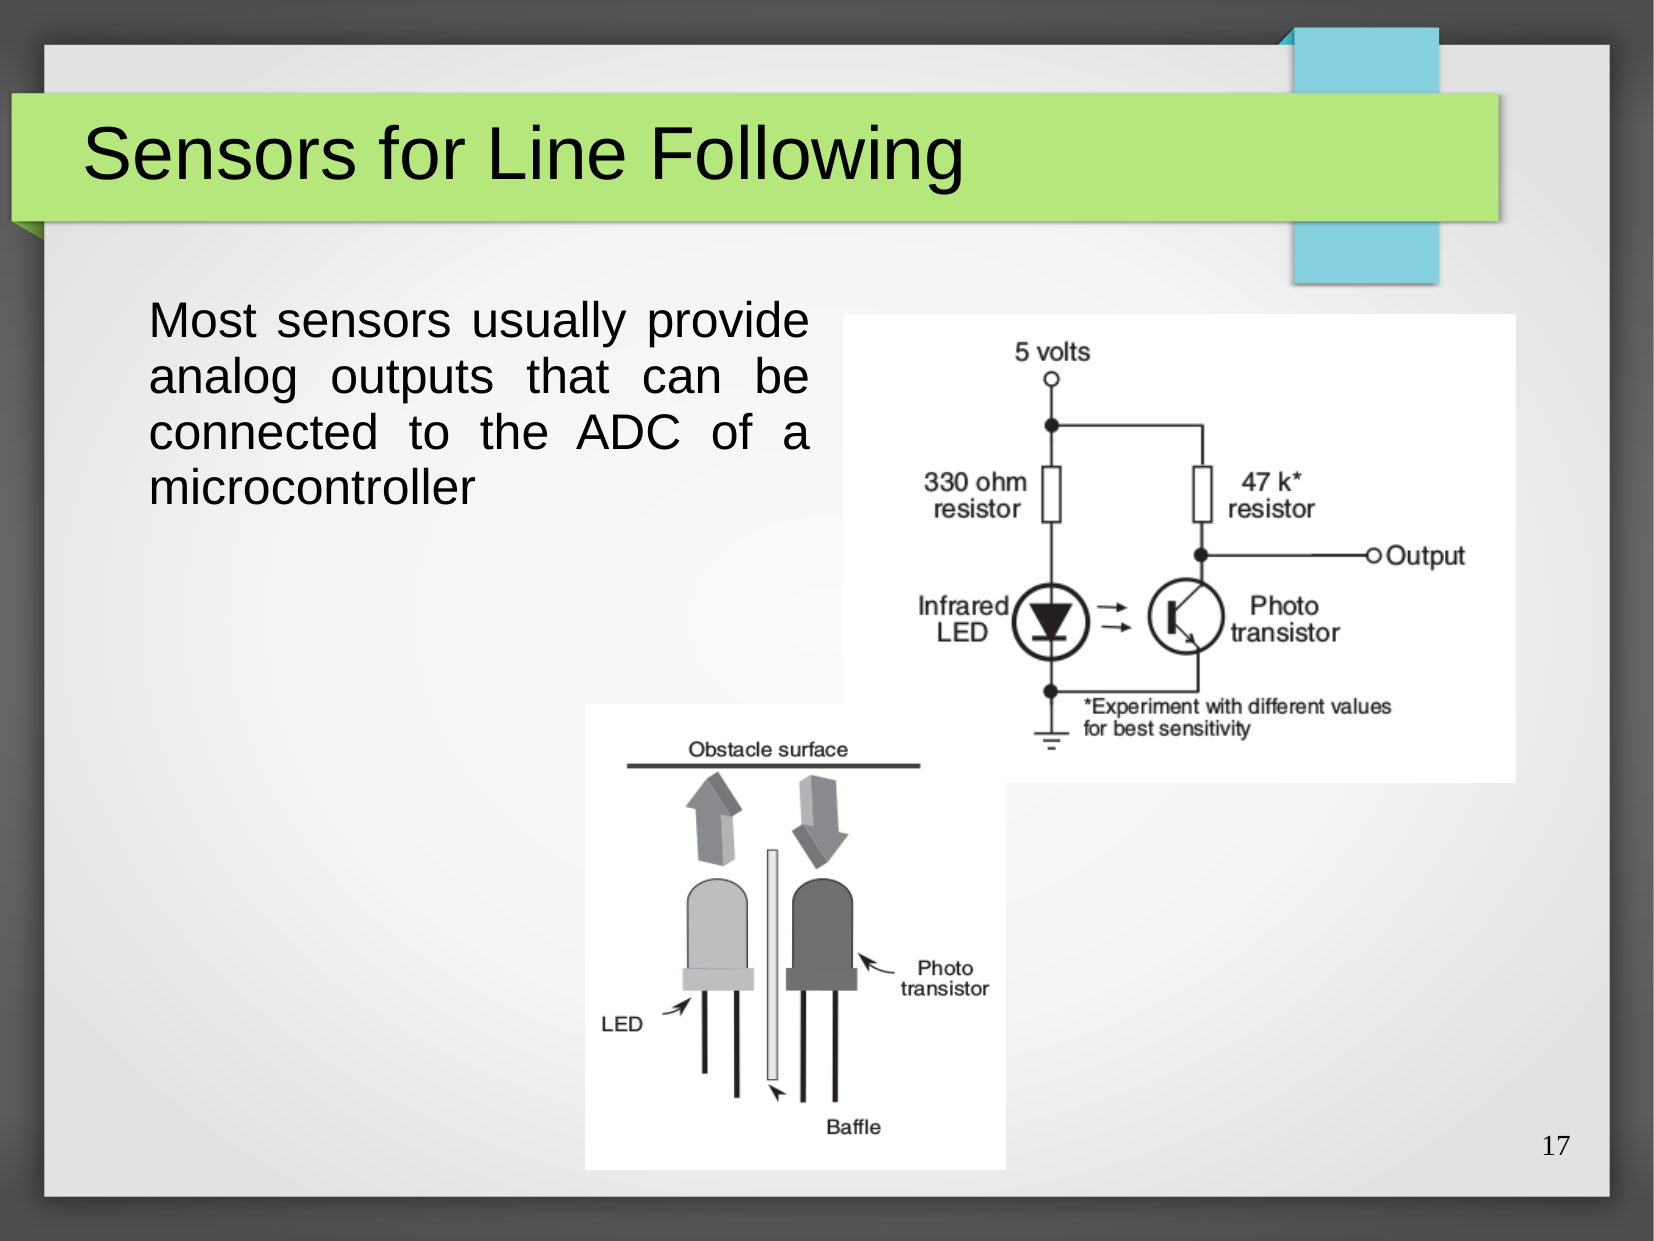

# Sensors for Line Following
Most sensors usually provide analog outputs that can be connected to the ADC of a microcontroller
17